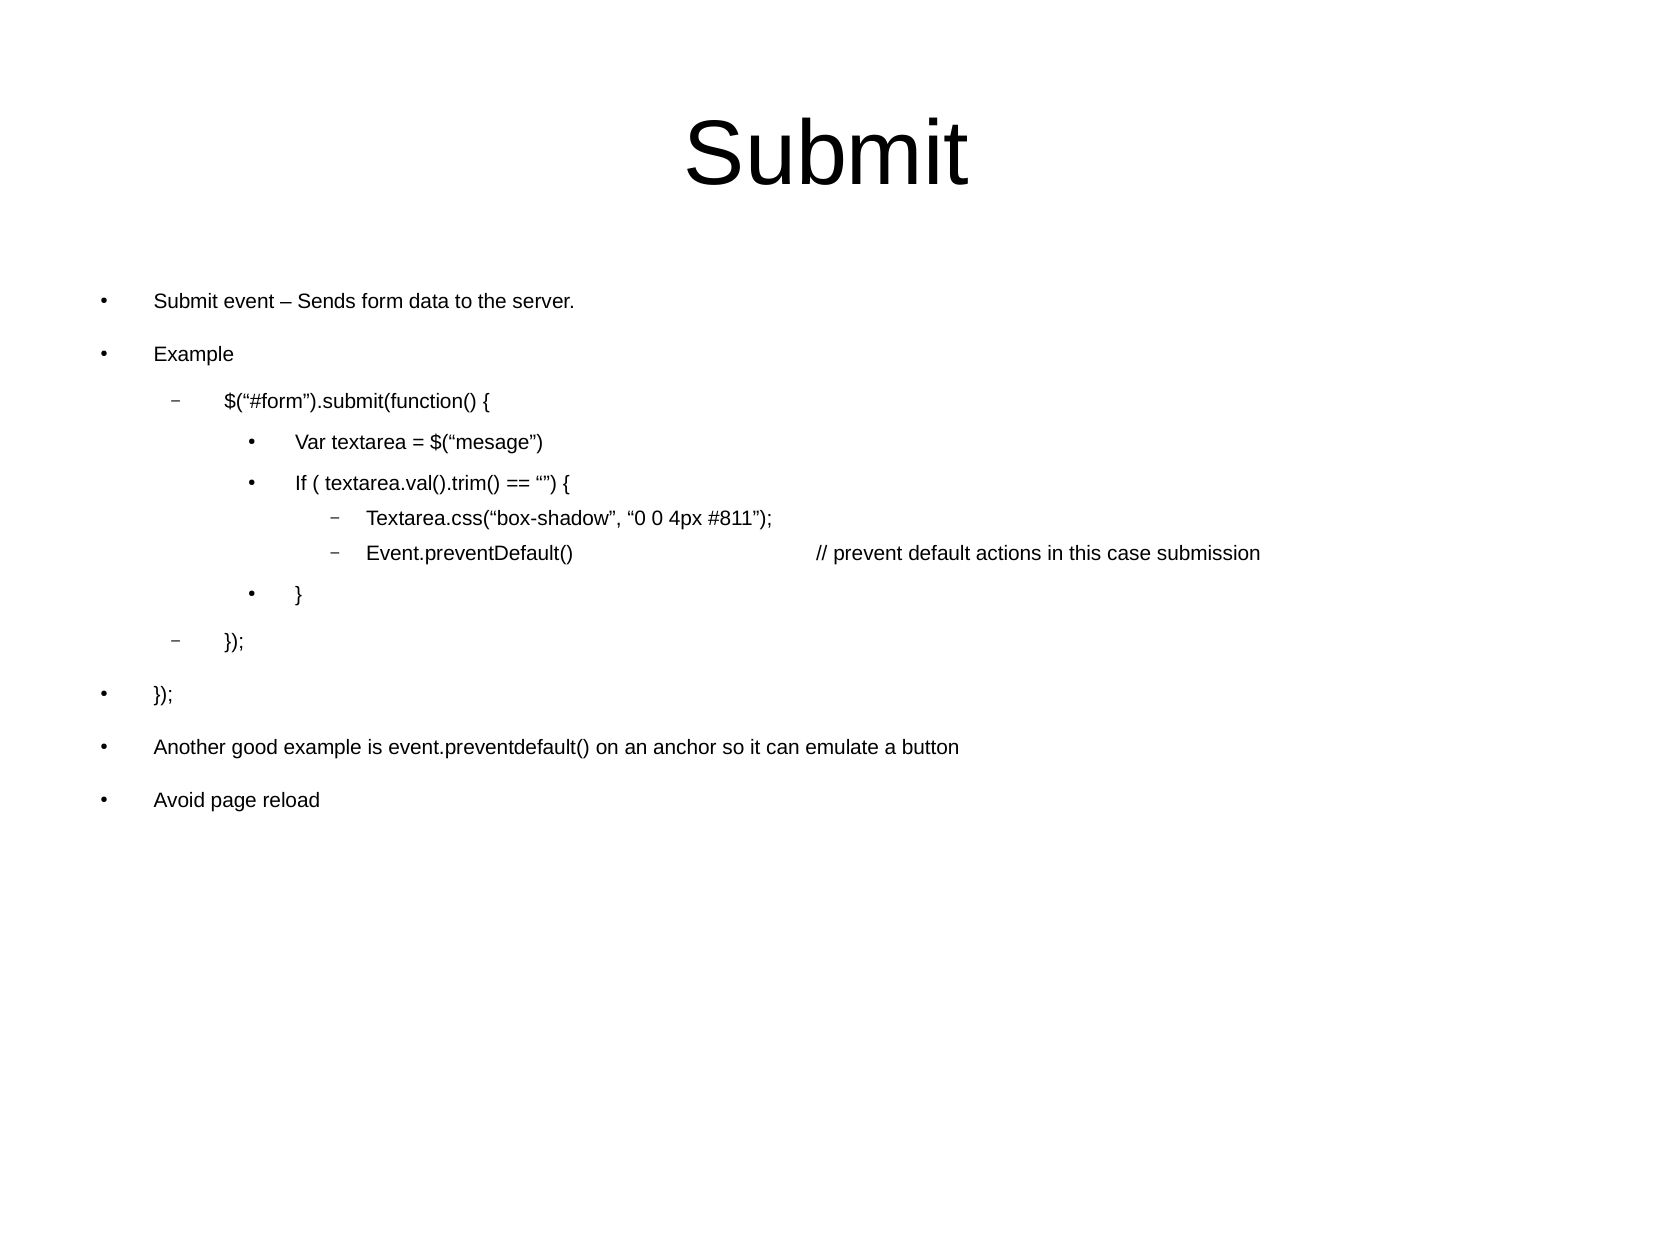

# Submit
Submit event – Sends form data to the server.
Example
$(“#form”).submit(function() {
Var textarea = $(“mesage”)
If ( textarea.val().trim() == “”) {
Textarea.css(“box-shadow”, “0 0 4px #811”);
Event.preventDefault()				// prevent default actions in this case submission
}
});
});
Another good example is event.preventdefault() on an anchor so it can emulate a button
Avoid page reload